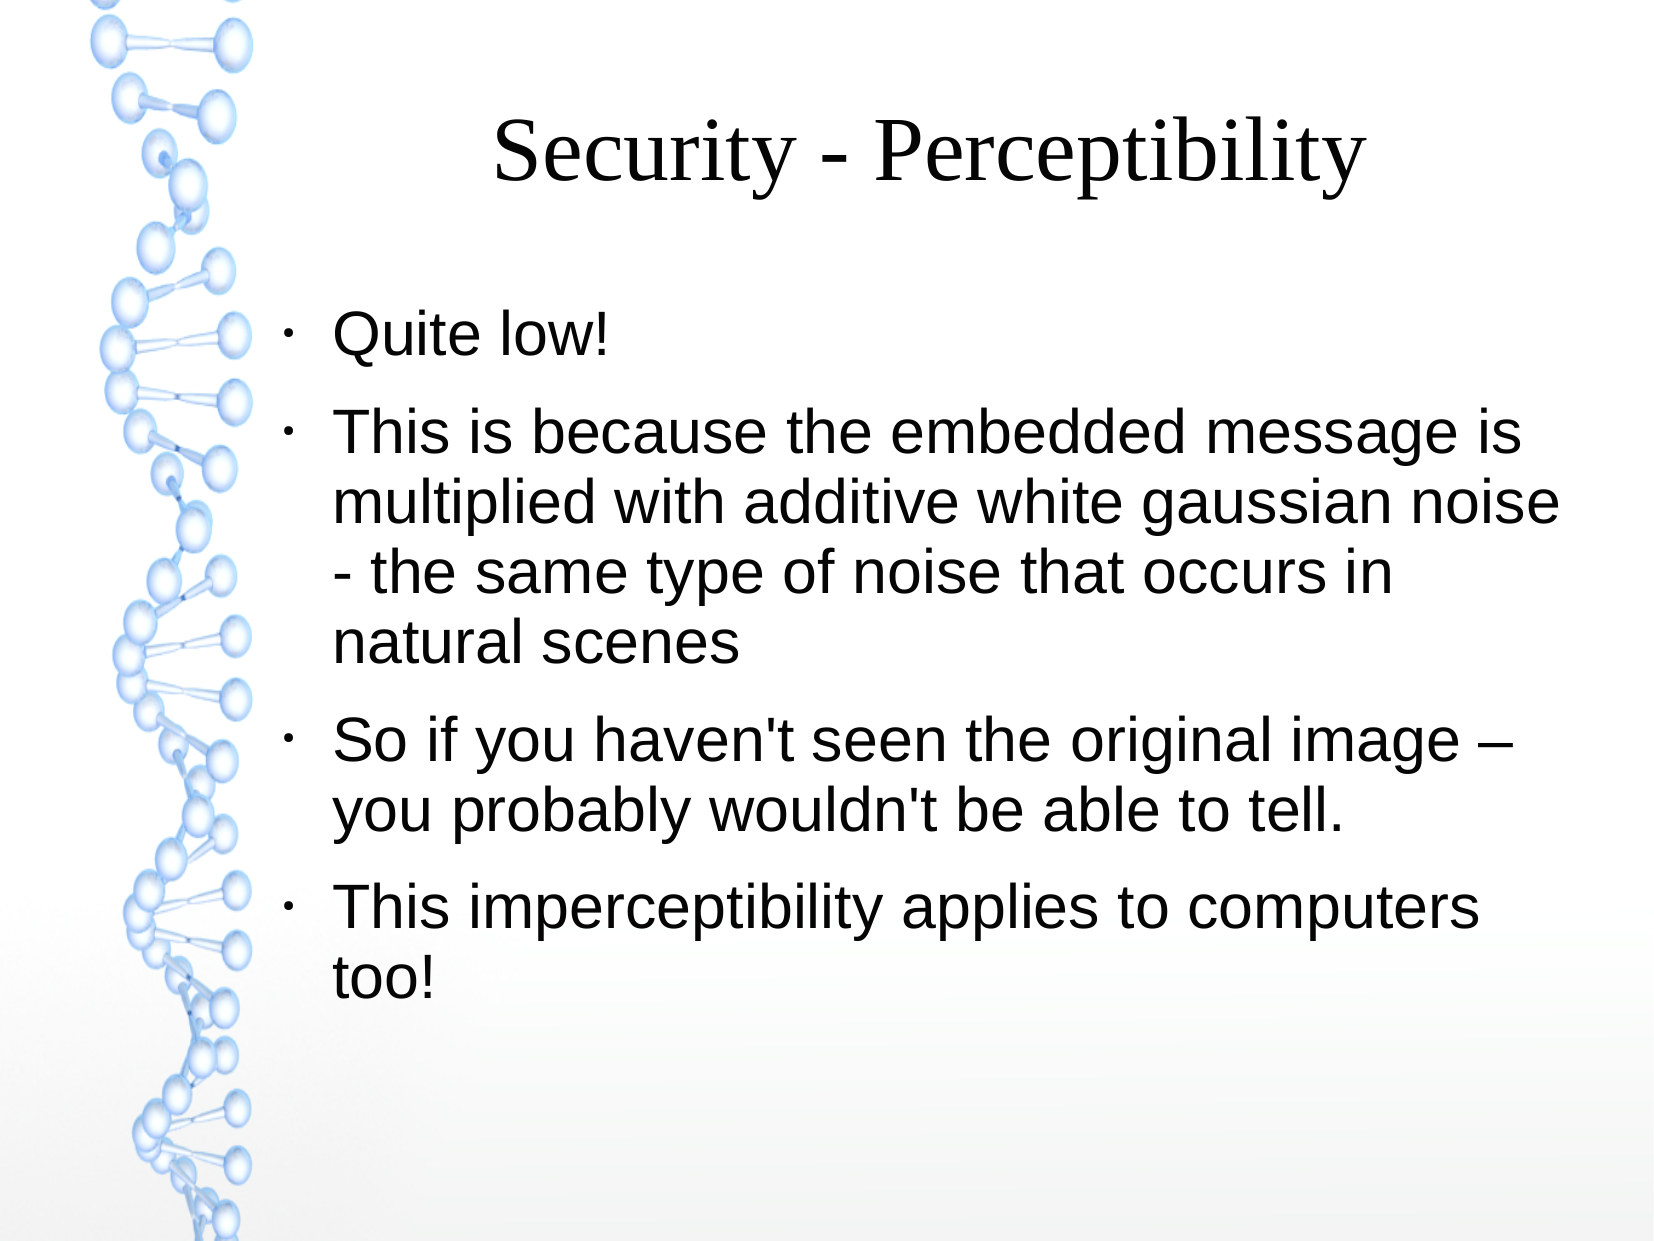

# Security - Perceptibility
Quite low!
This is because the embedded message is multiplied with additive white gaussian noise - the same type of noise that occurs in natural scenes
So if you haven't seen the original image – you probably wouldn't be able to tell.
This imperceptibility applies to computers too!